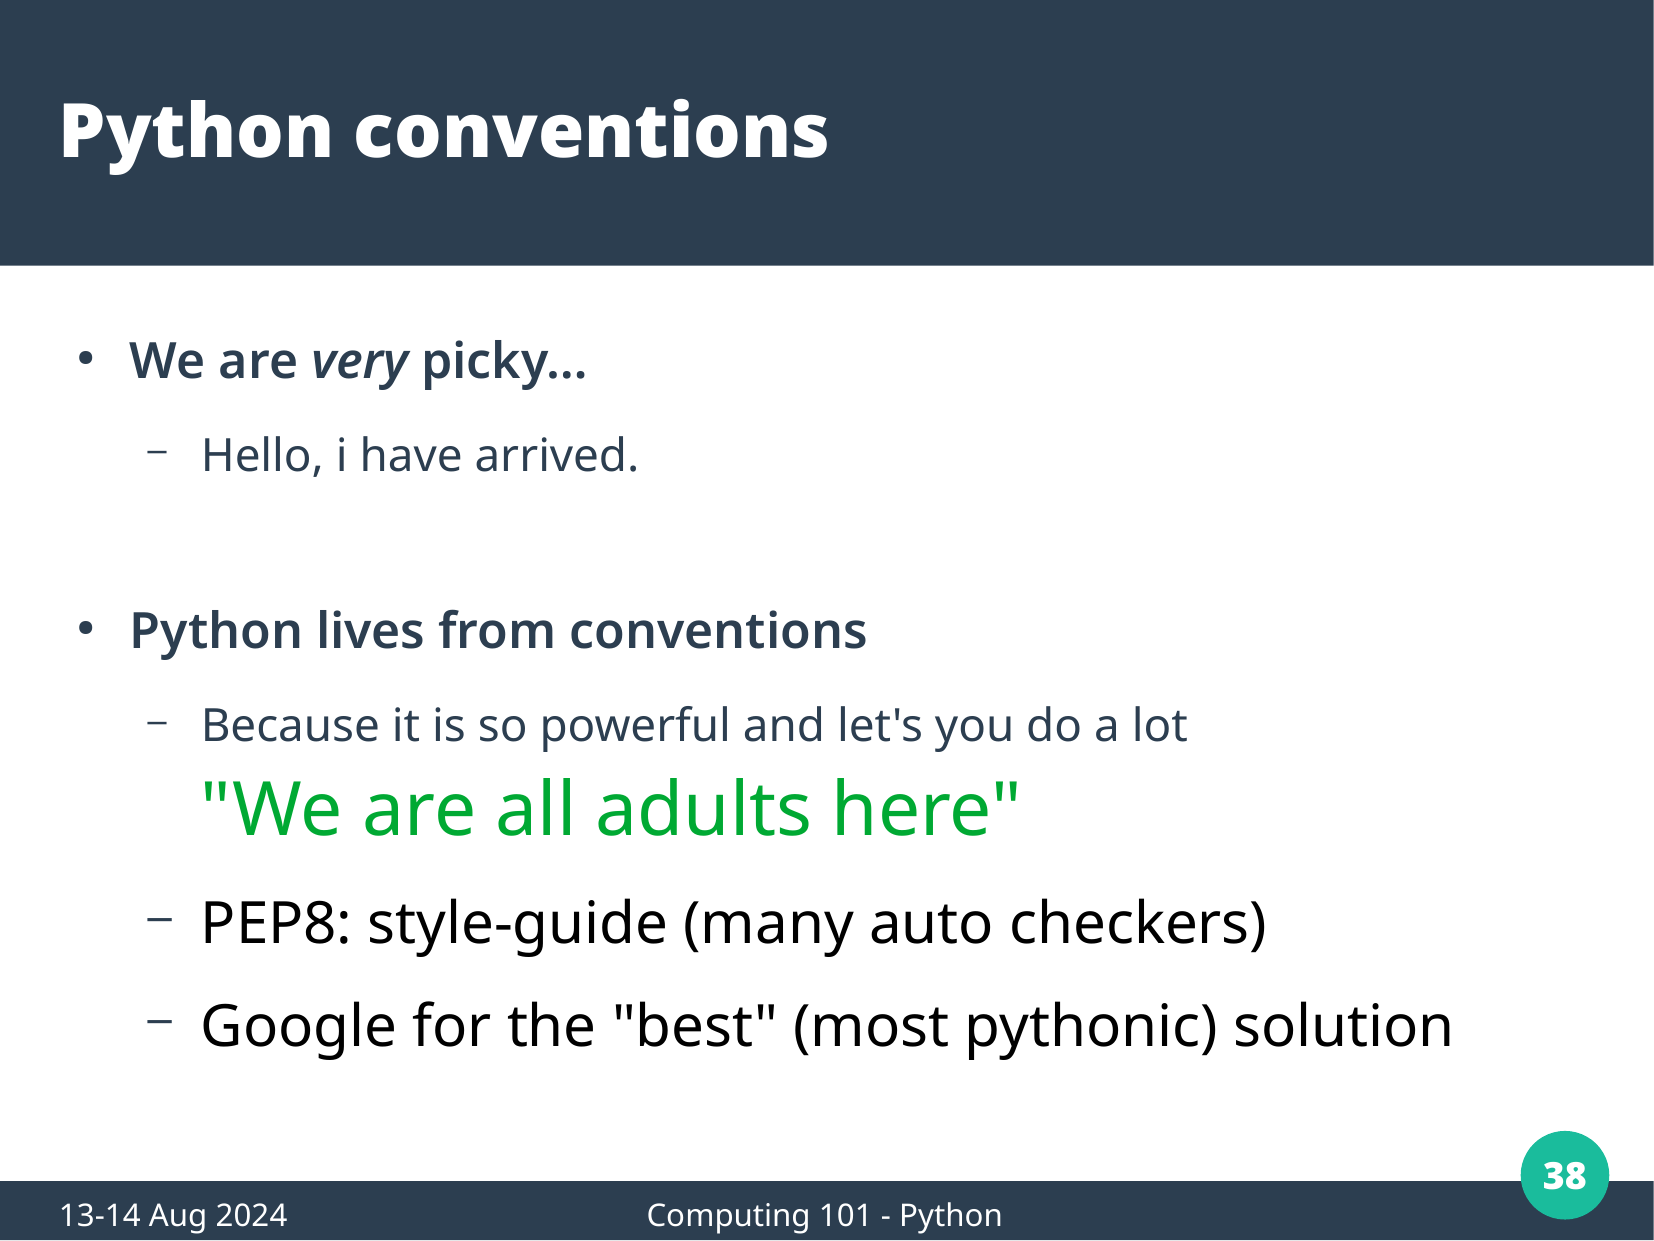

# Python conventions
We are very picky…
Hello, i have arrived.
Python lives from conventions
Because it is so powerful and let's you do a lot
"We are all adults here"
PEP8: style-guide (many auto checkers)
Google for the "best" (most pythonic) solution
38
13-14 Aug 2024